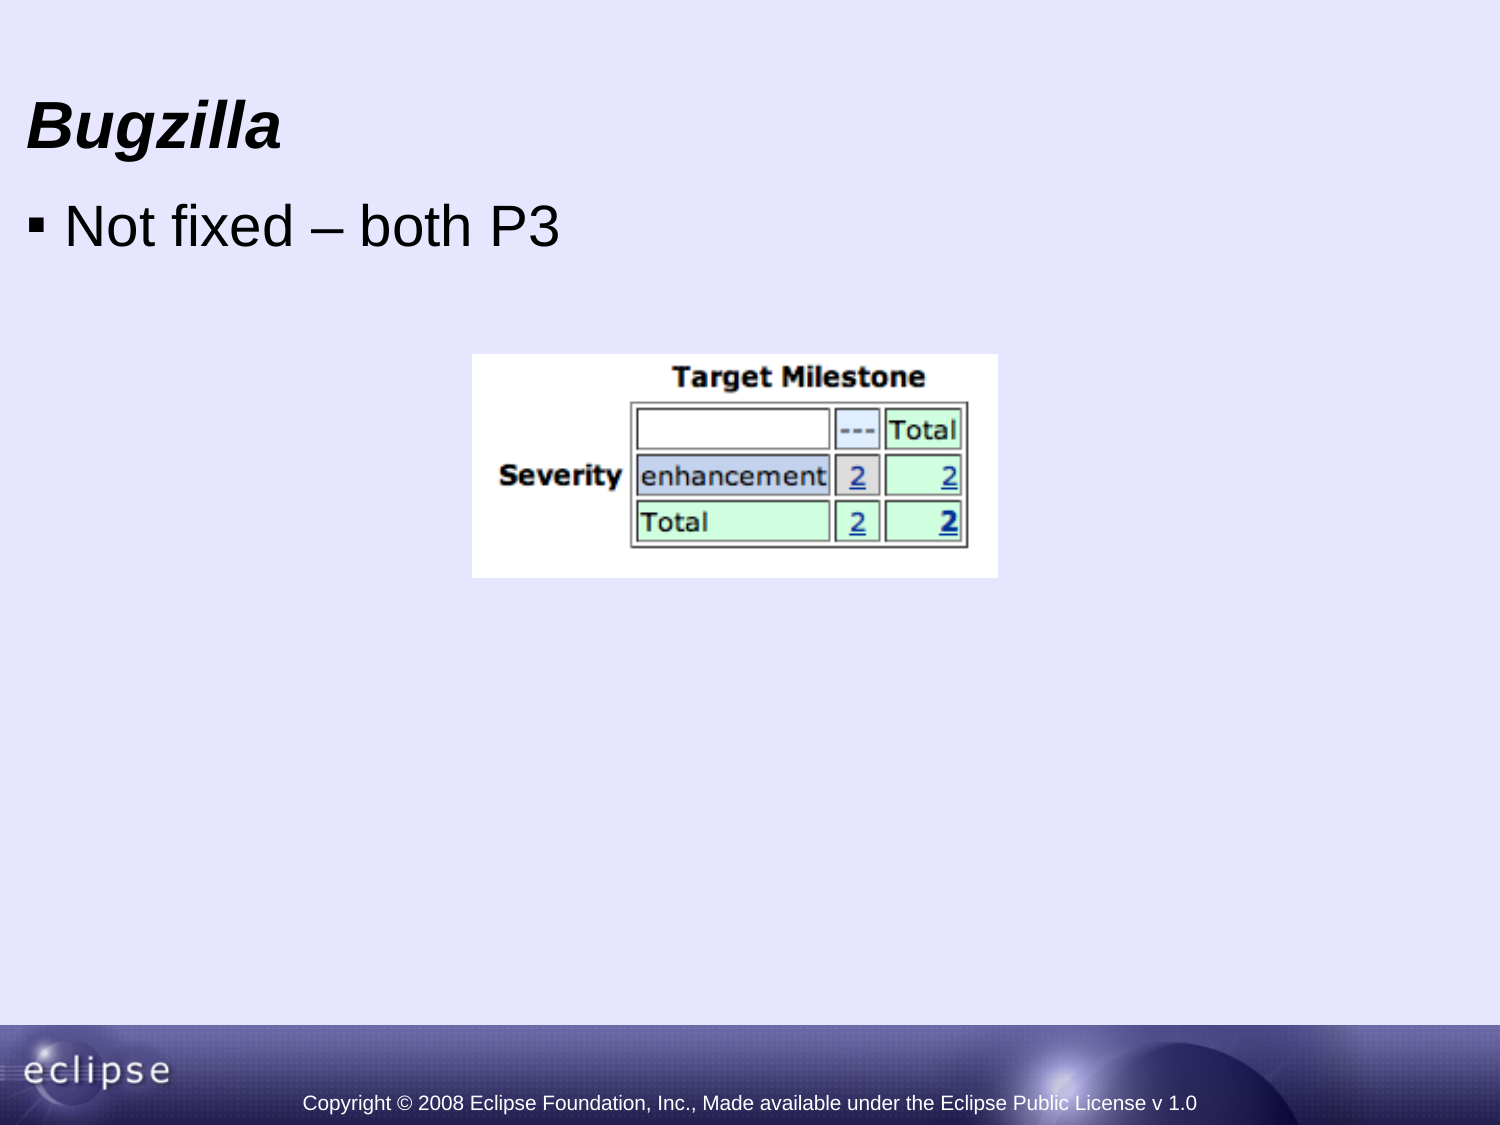

# Bugzilla
Not fixed – both P3